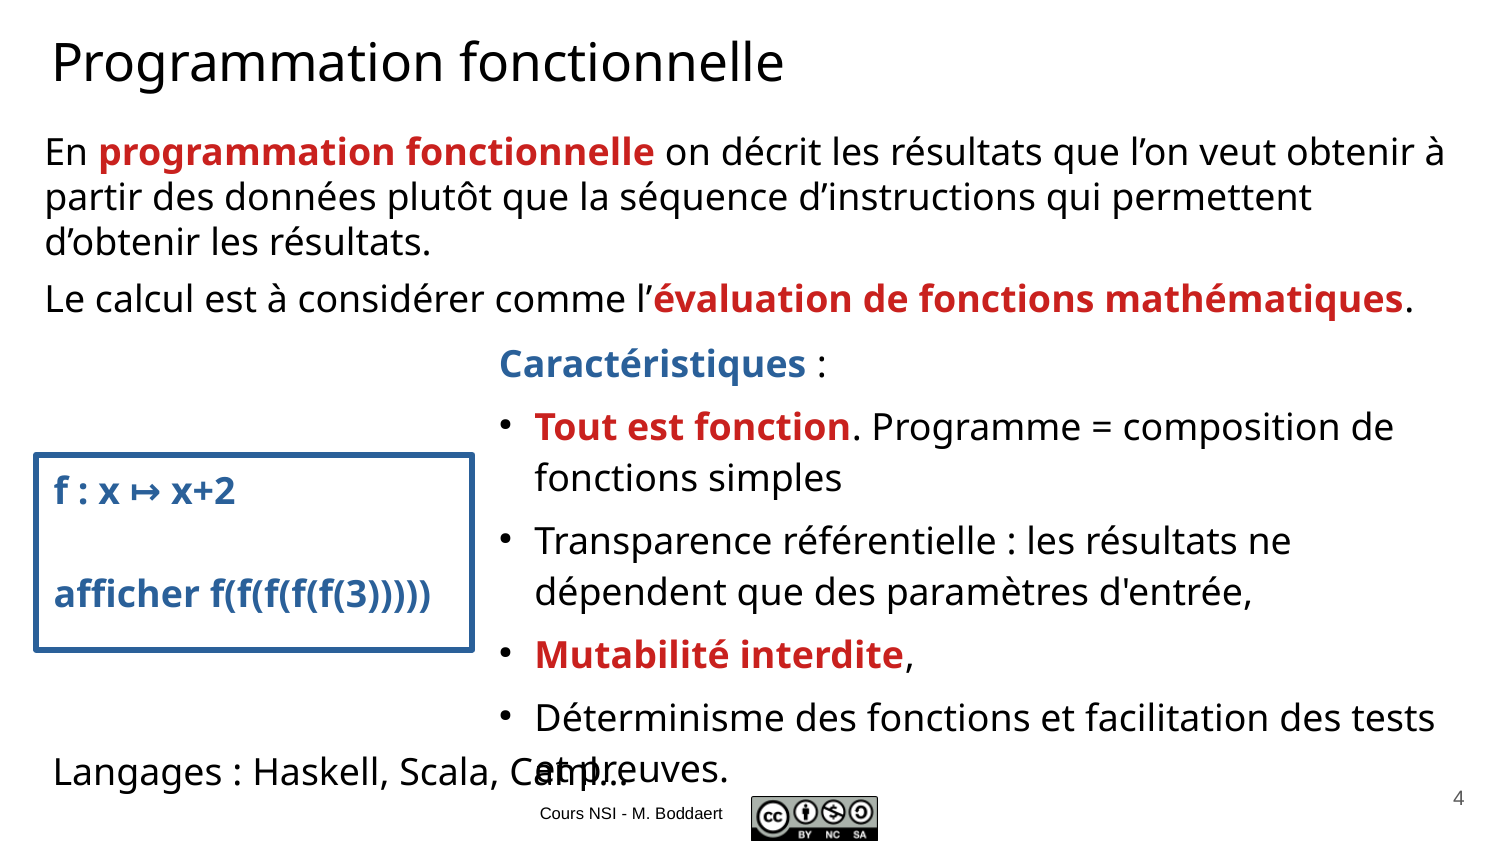

# Programmation fonctionnelle
En programmation fonctionnelle on décrit les résultats que l’on veut obtenir à partir des données plutôt que la séquence d’instructions qui permettent d’obtenir les résultats.
Le calcul est à considérer comme l’évaluation de fonctions mathématiques.
Caractéristiques :
Tout est fonction. Programme = composition de fonctions simples
Transparence référentielle : les résultats ne dépendent que des paramètres d'entrée,
Mutabilité interdite,
Déterminisme des fonctions et facilitation des tests et preuves.
f : x ↦ x+2
afficher f(f(f(f(f(3)))))
Langages : Haskell, Scala, Caml...